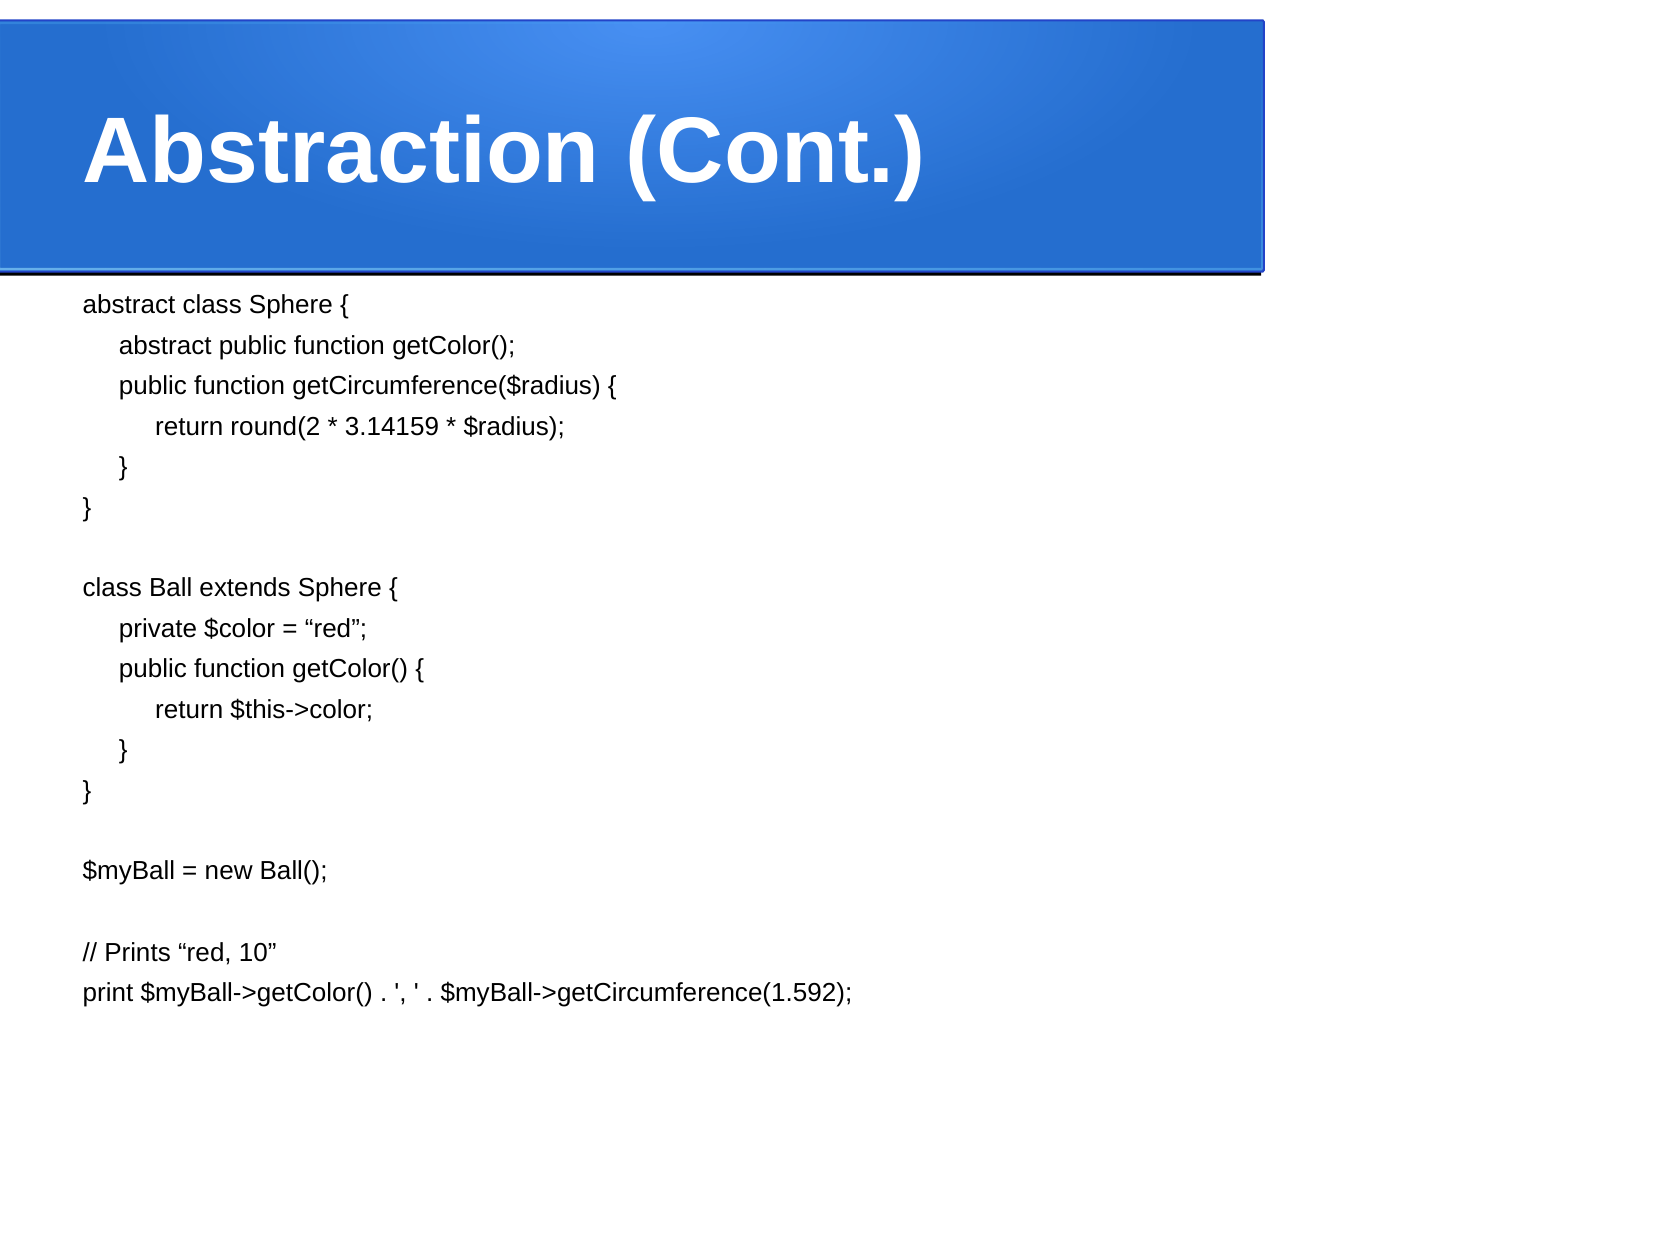

# Abstraction (Cont.)
abstract class Sphere {
 abstract public function getColor();
 public function getCircumference($radius) {
 return round(2 * 3.14159 * $radius);
 }
}
class Ball extends Sphere {
 private $color = “red”;
 public function getColor() {
 return $this->color;
 }
}
$myBall = new Ball();
// Prints “red, 10”
print $myBall->getColor() . ', ' . $myBall->getCircumference(1.592);